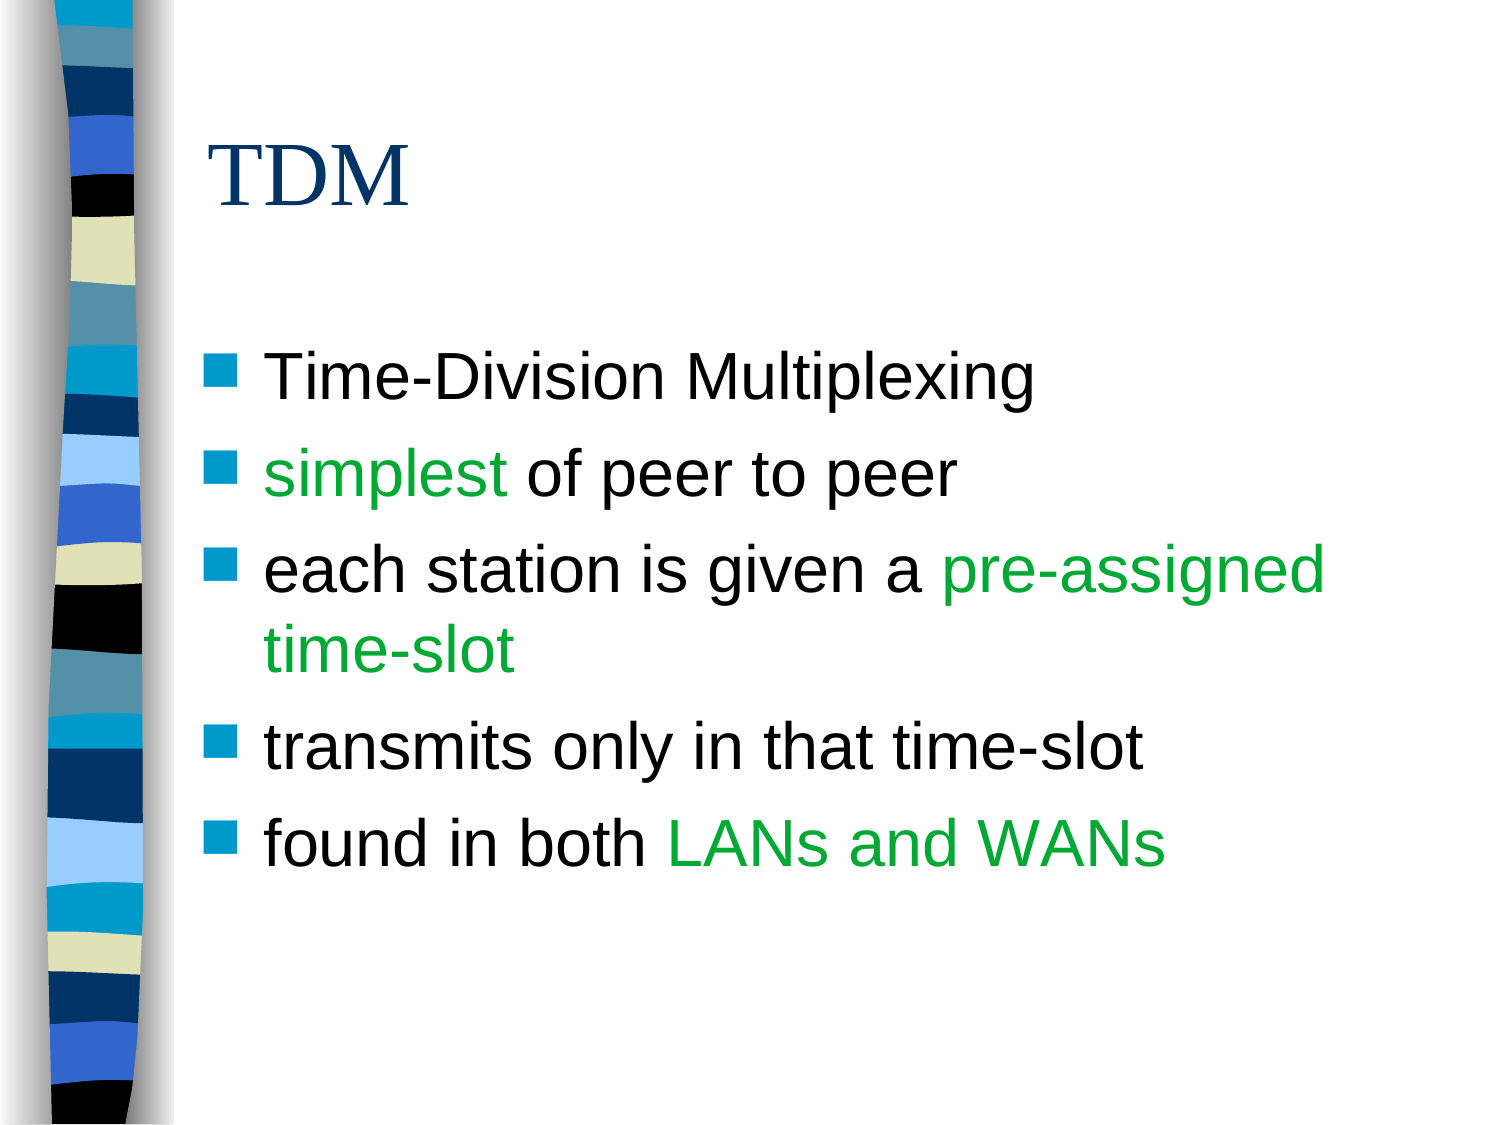

# TDM
Time-Division Multiplexing
simplest of peer to peer
each station is given a pre-assigned time-slot
transmits only in that time-slot
found in both LANs and WANs